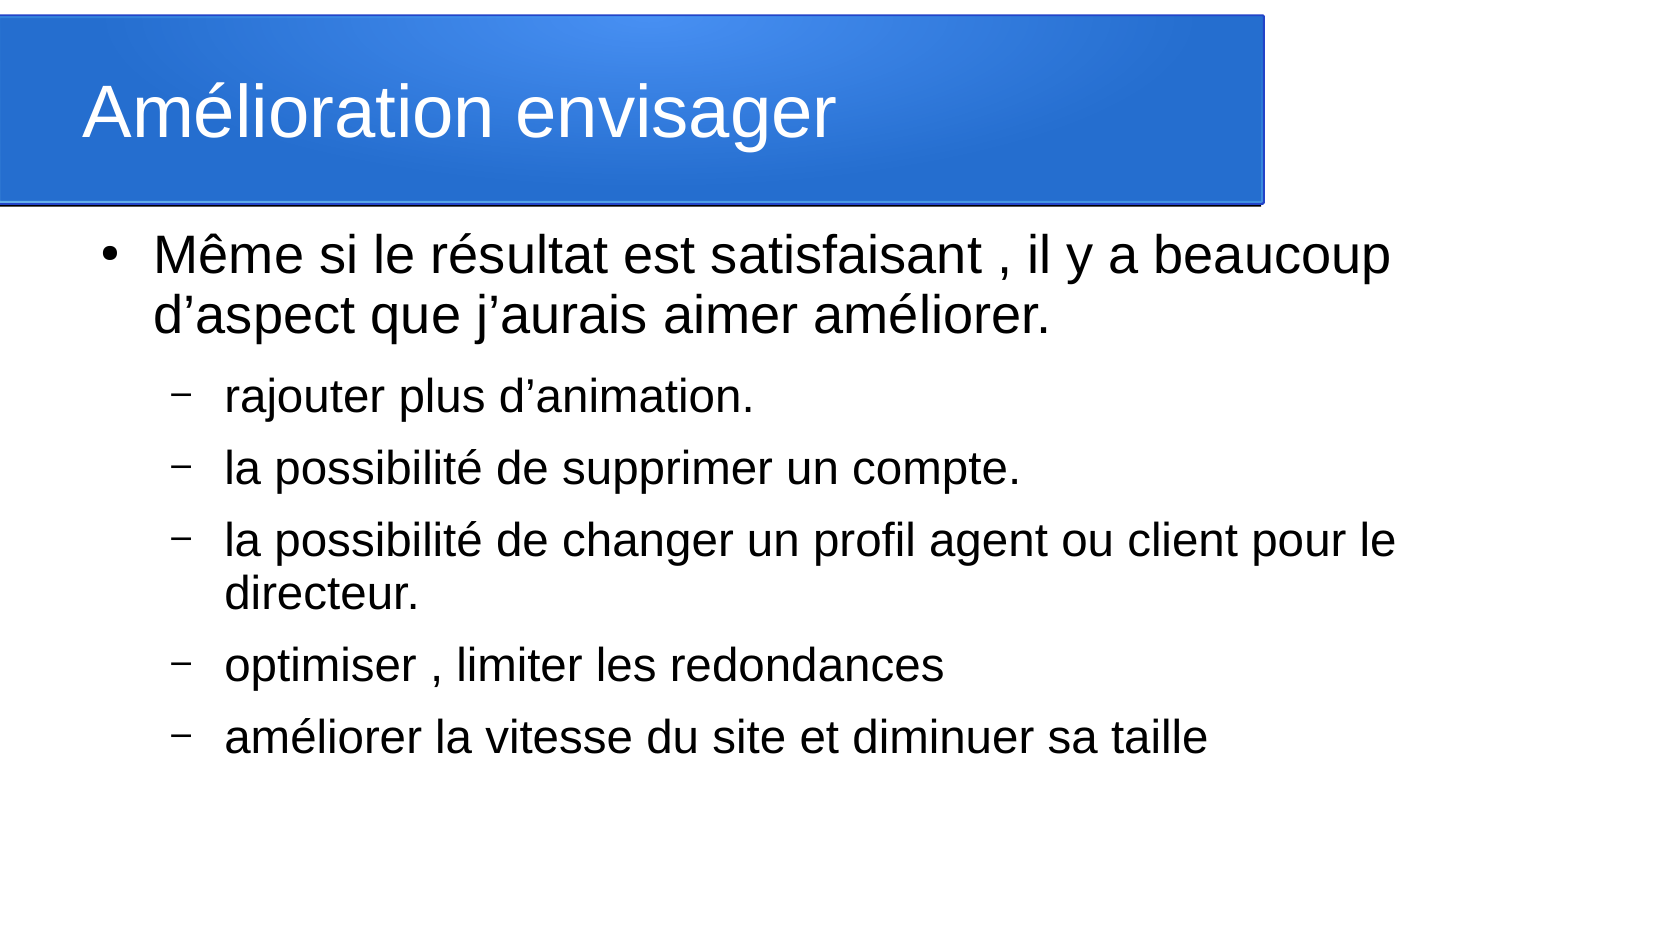

# Amélioration envisager
Même si le résultat est satisfaisant , il y a beaucoup d’aspect que j’aurais aimer améliorer.
rajouter plus d’animation.
la possibilité de supprimer un compte.
la possibilité de changer un profil agent ou client pour le directeur.
optimiser , limiter les redondances
améliorer la vitesse du site et diminuer sa taille